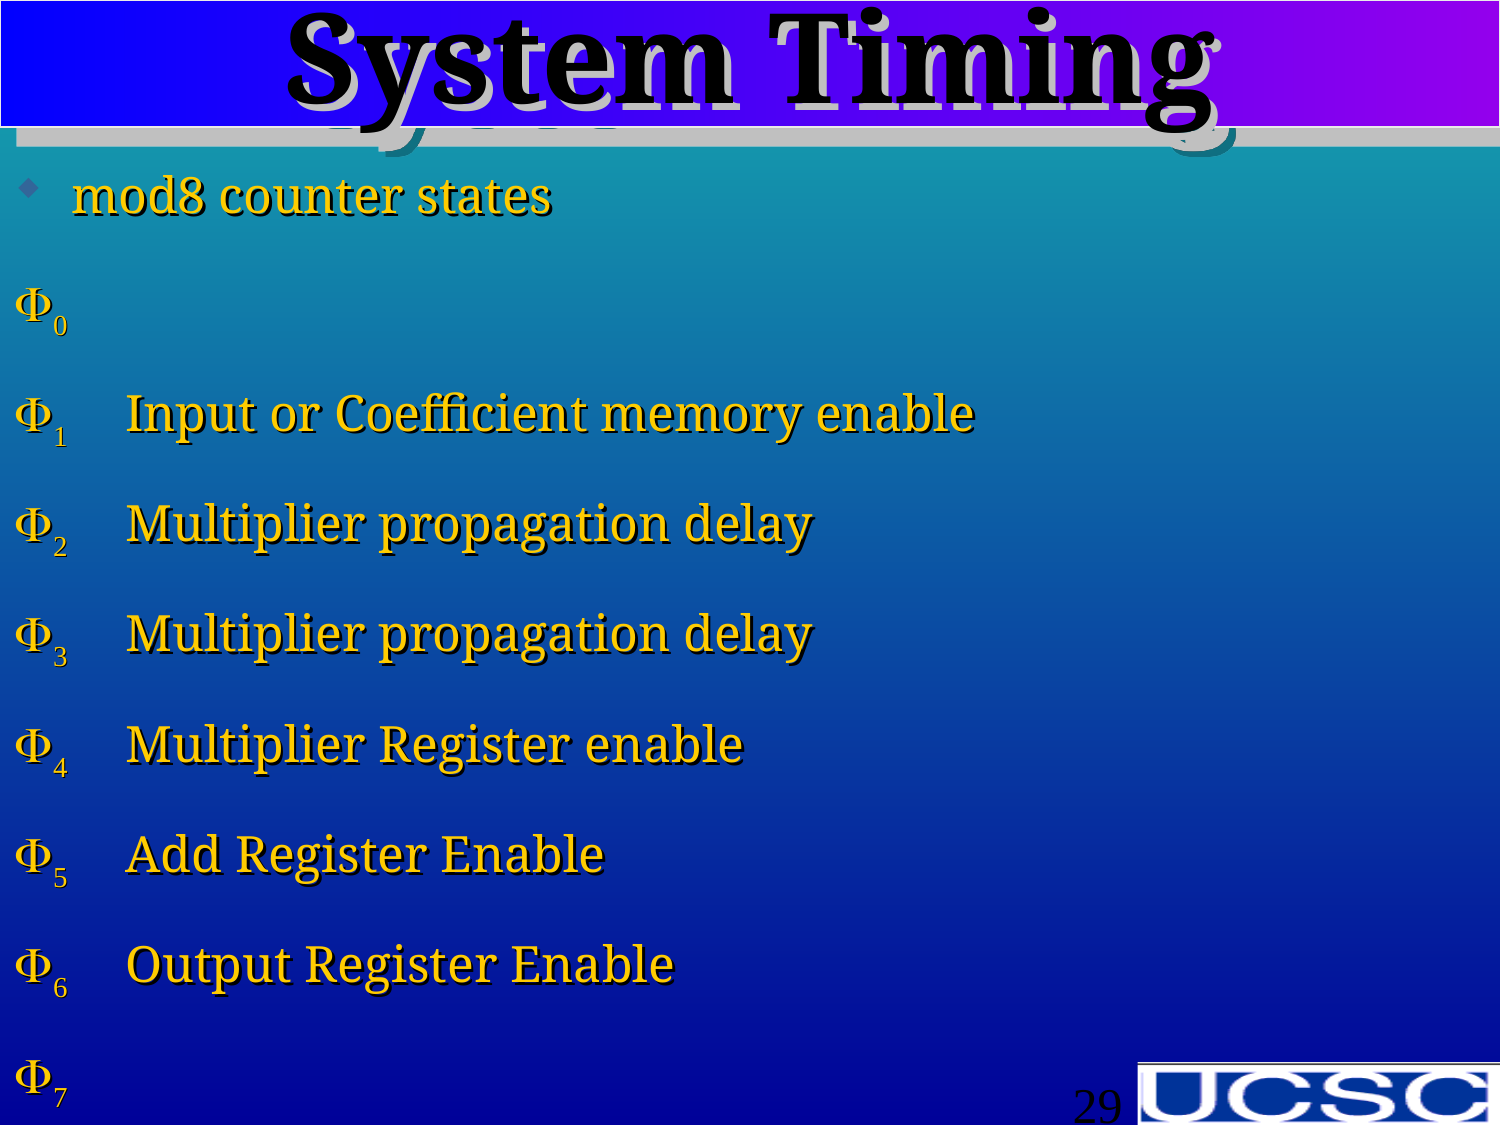

# System Timing
mod8 counter states

Input or Coefficient memory enable
Multiplier propagation delay
Multiplier propagation delay
Multiplier Register enable
Add Register Enable
Output Register Enable

29